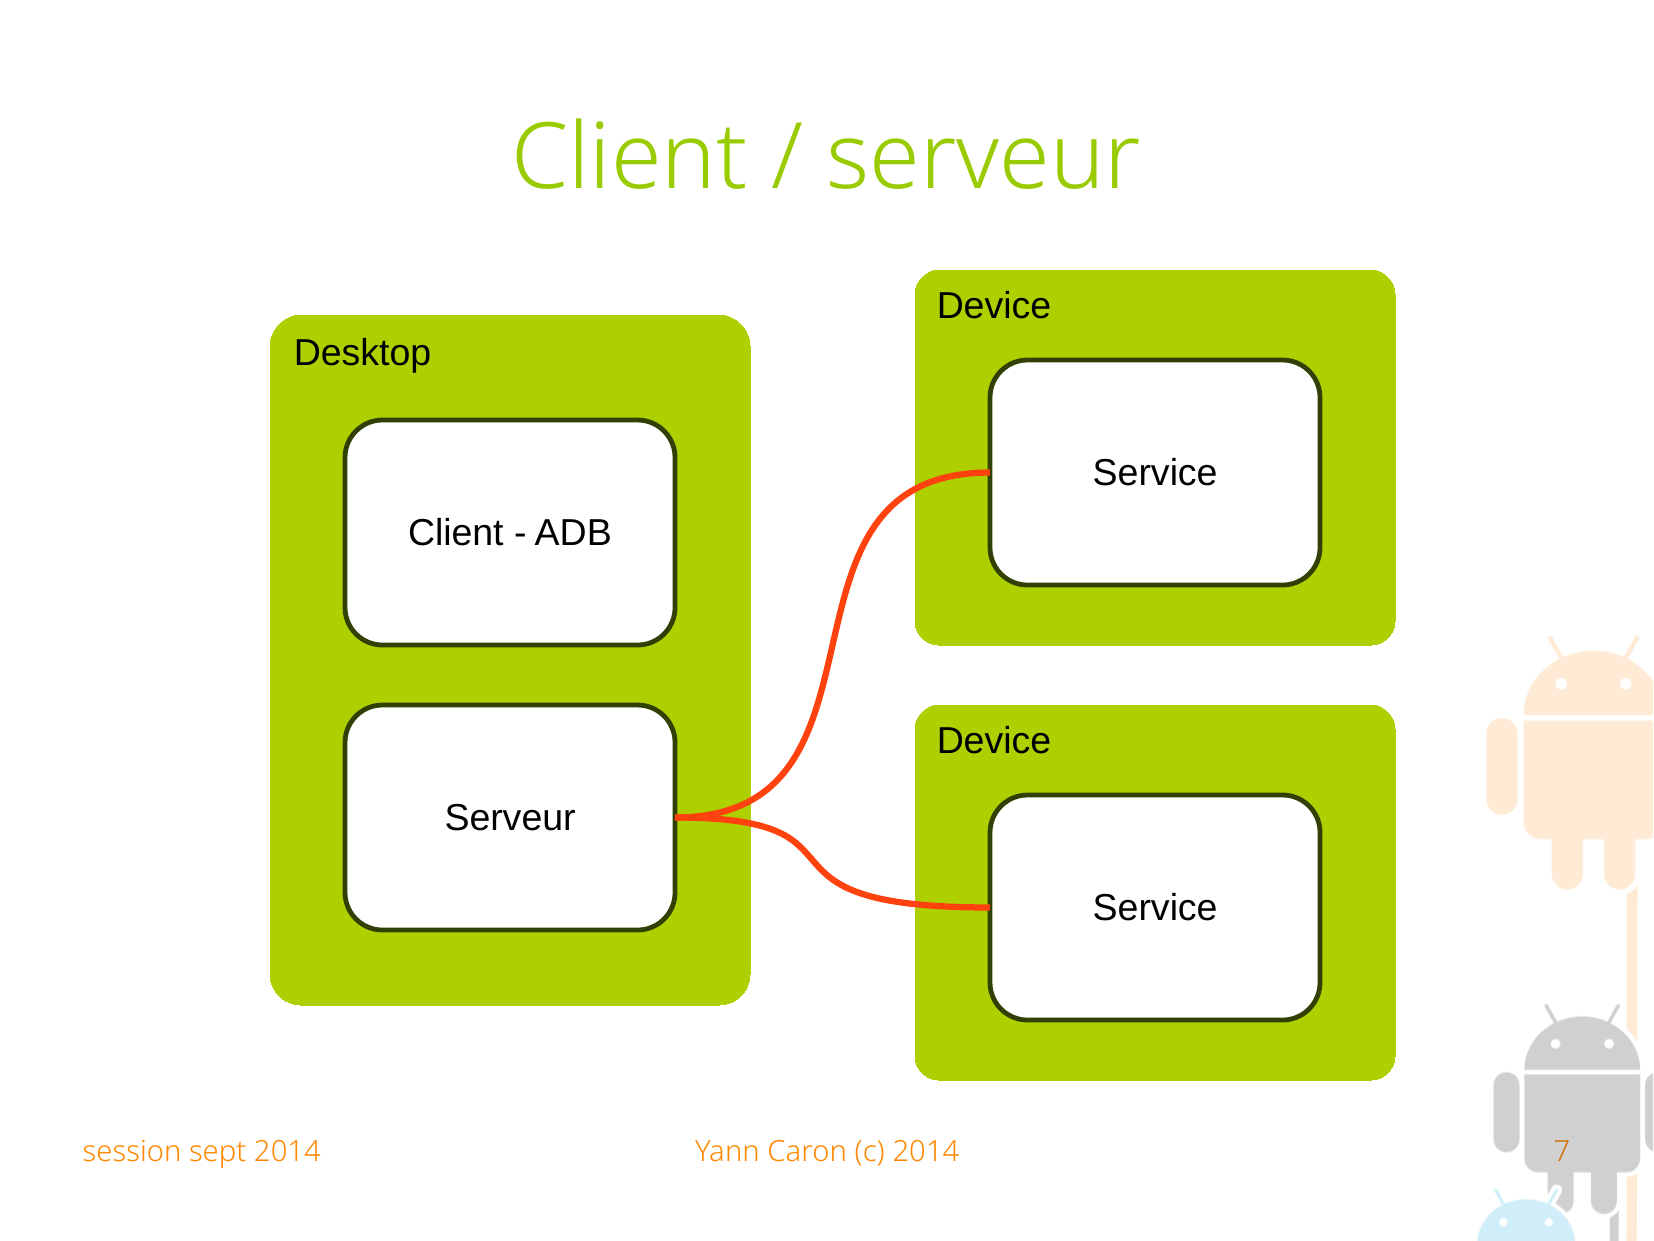

# Client / serveur
Device
Desktop
Service
Client - ADB
Serveur
Device
Service
session sept 2014
Yann Caron (c) 2014
7